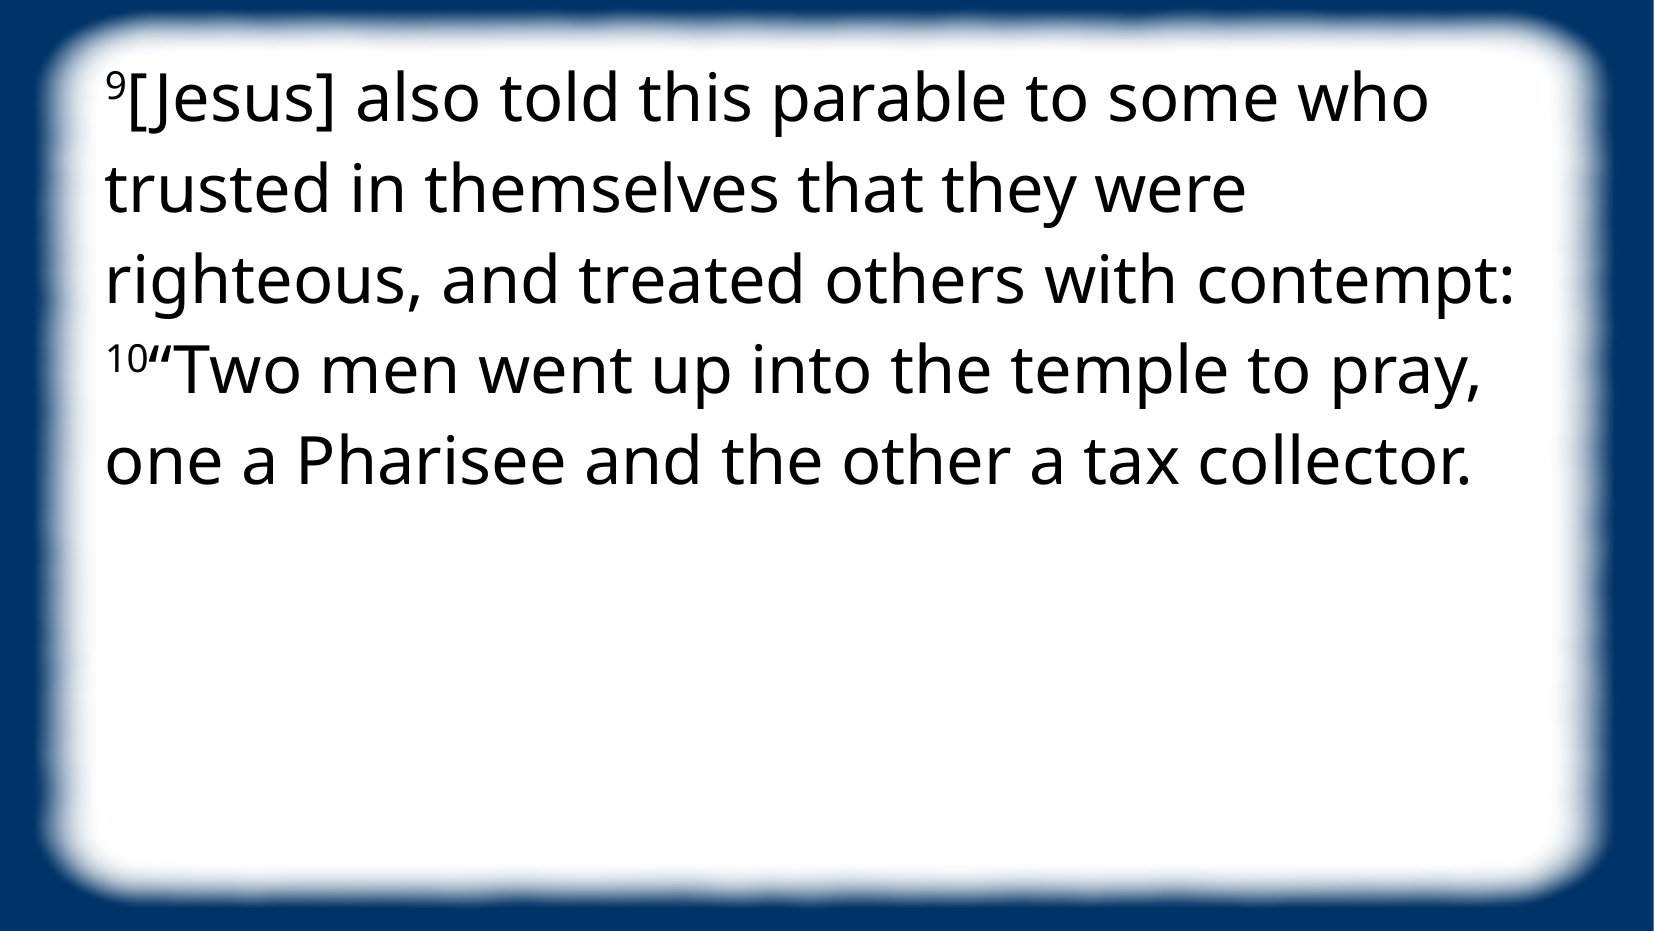

9[Jesus] also told this parable to some who trusted in themselves that they were righteous, and treated others with contempt:
10“Two men went up into the temple to pray, one a Pharisee and the other a tax collector.